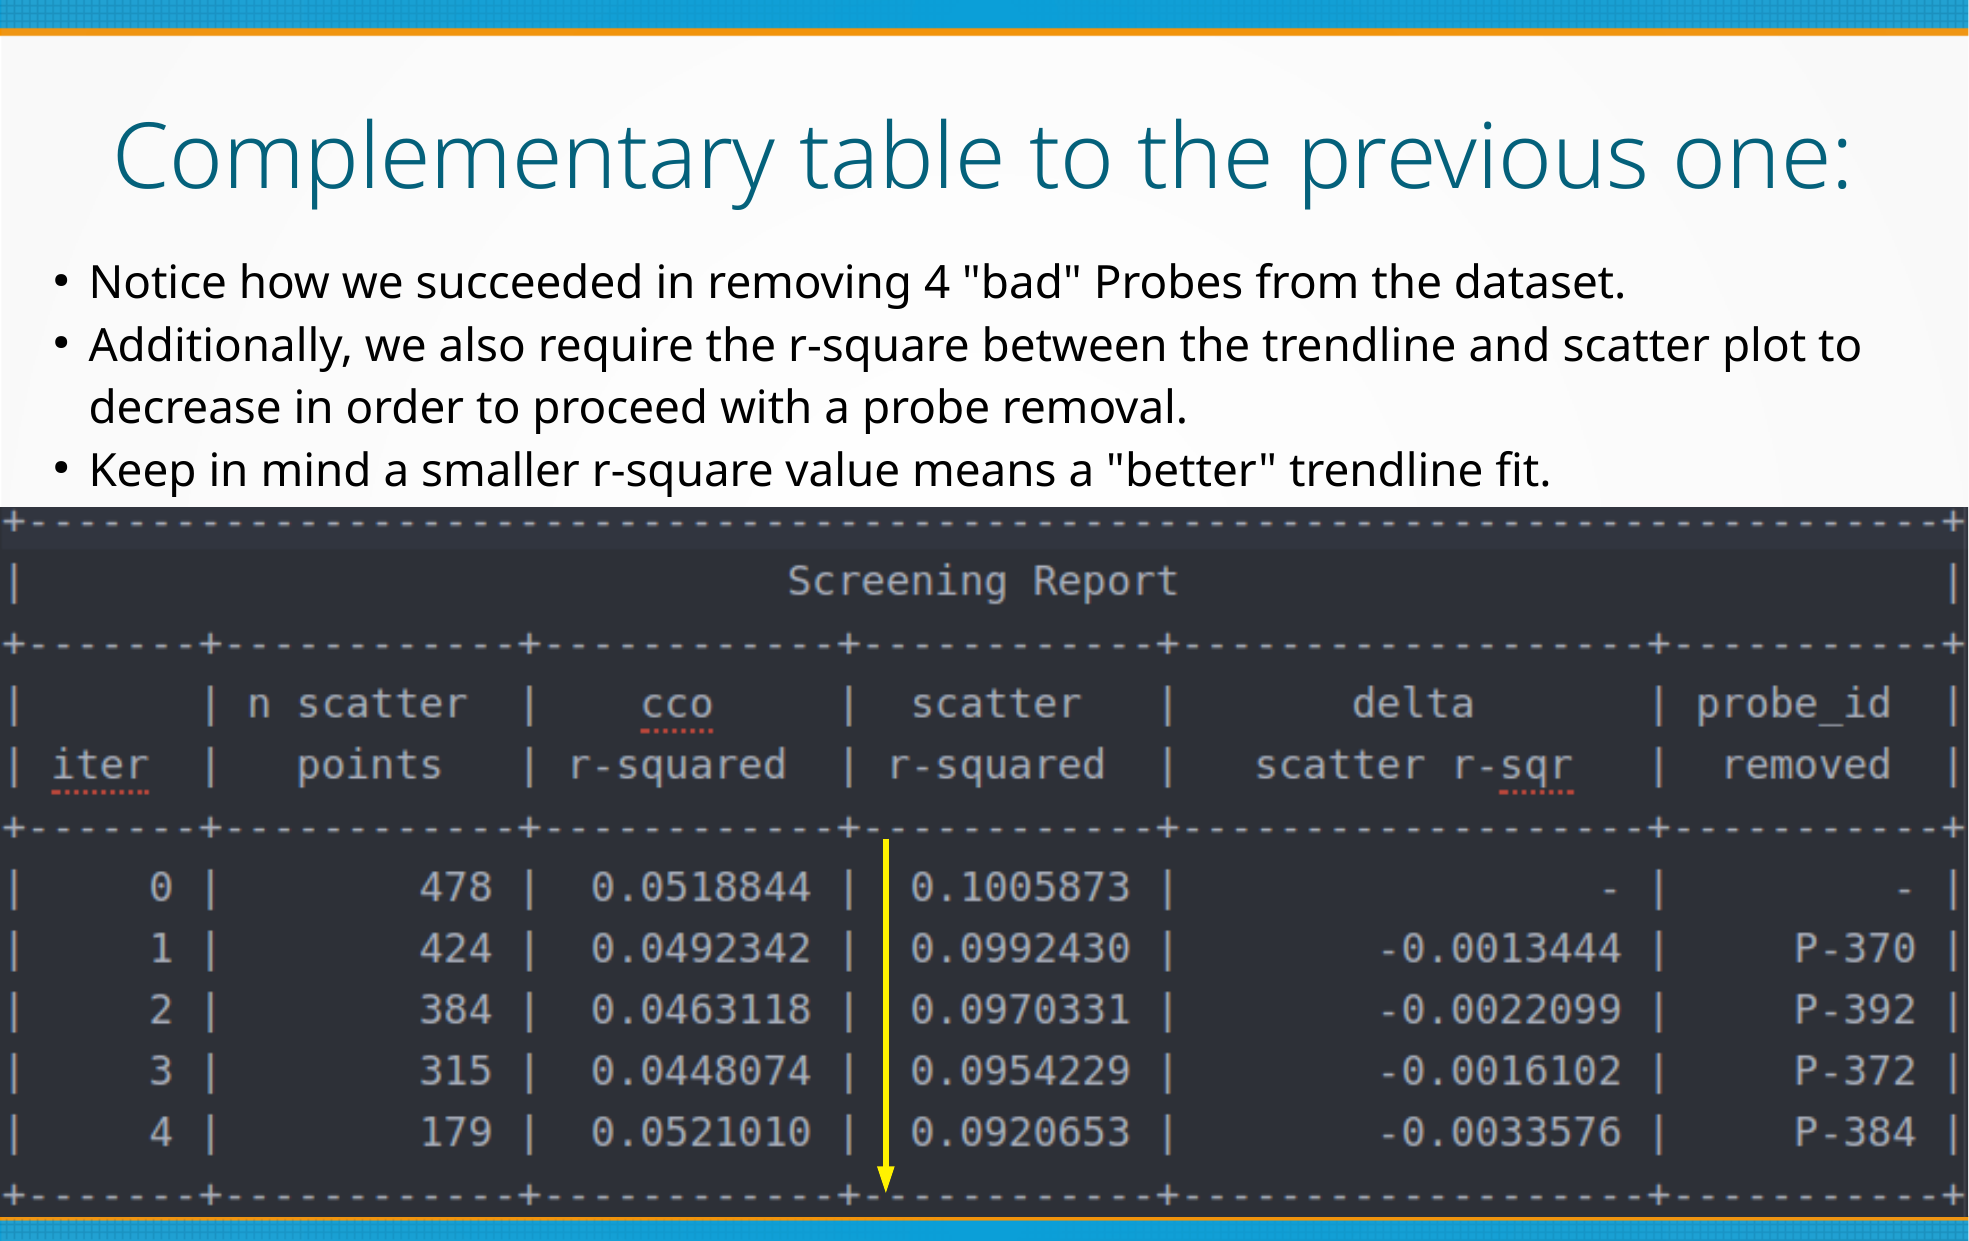

# Complementary table to the previous one:
Notice how we succeeded in removing 4 "bad" Probes from the dataset.
Additionally, we also require the r-square between the trendline and scatter plot to decrease in order to proceed with a probe removal.
Keep in mind a smaller r-square value means a "better" trendline fit.